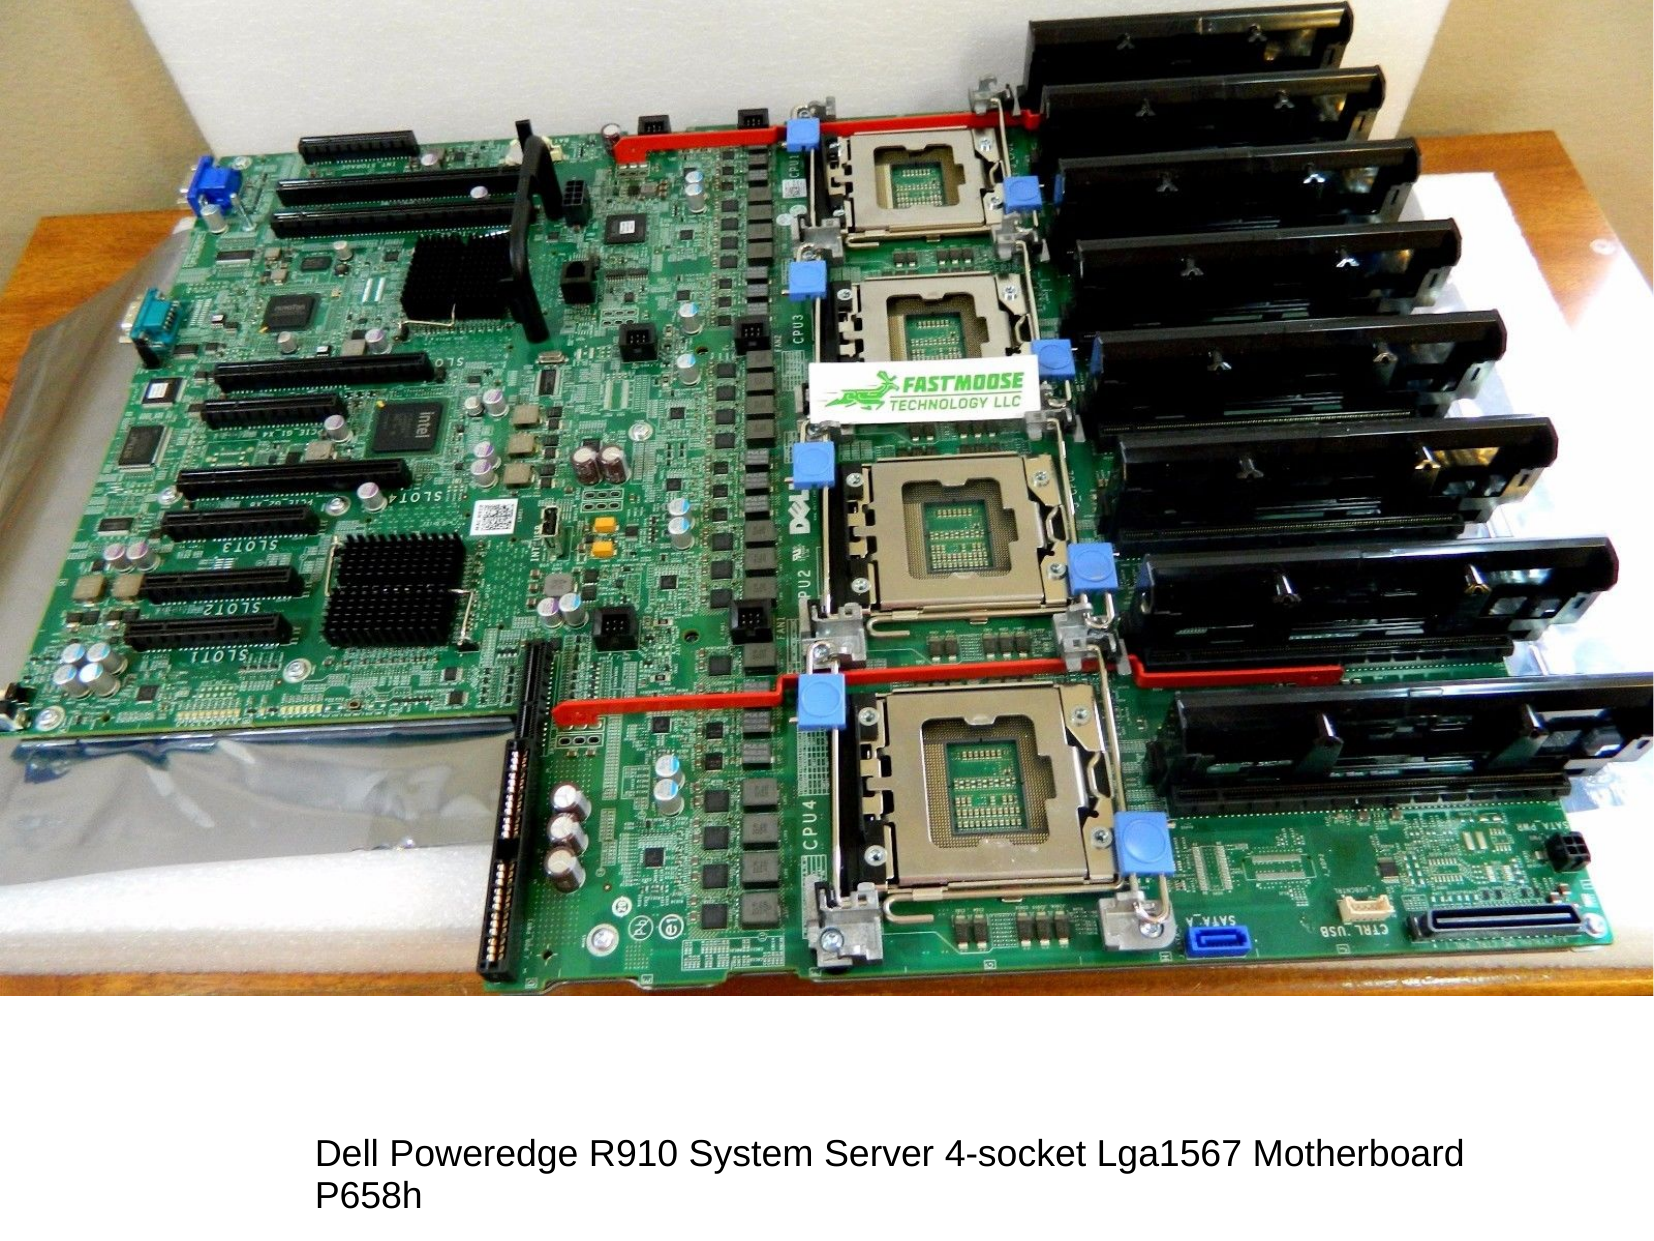

#
Dell Poweredge R910 System Server 4-socket Lga1567 Motherboard P658h